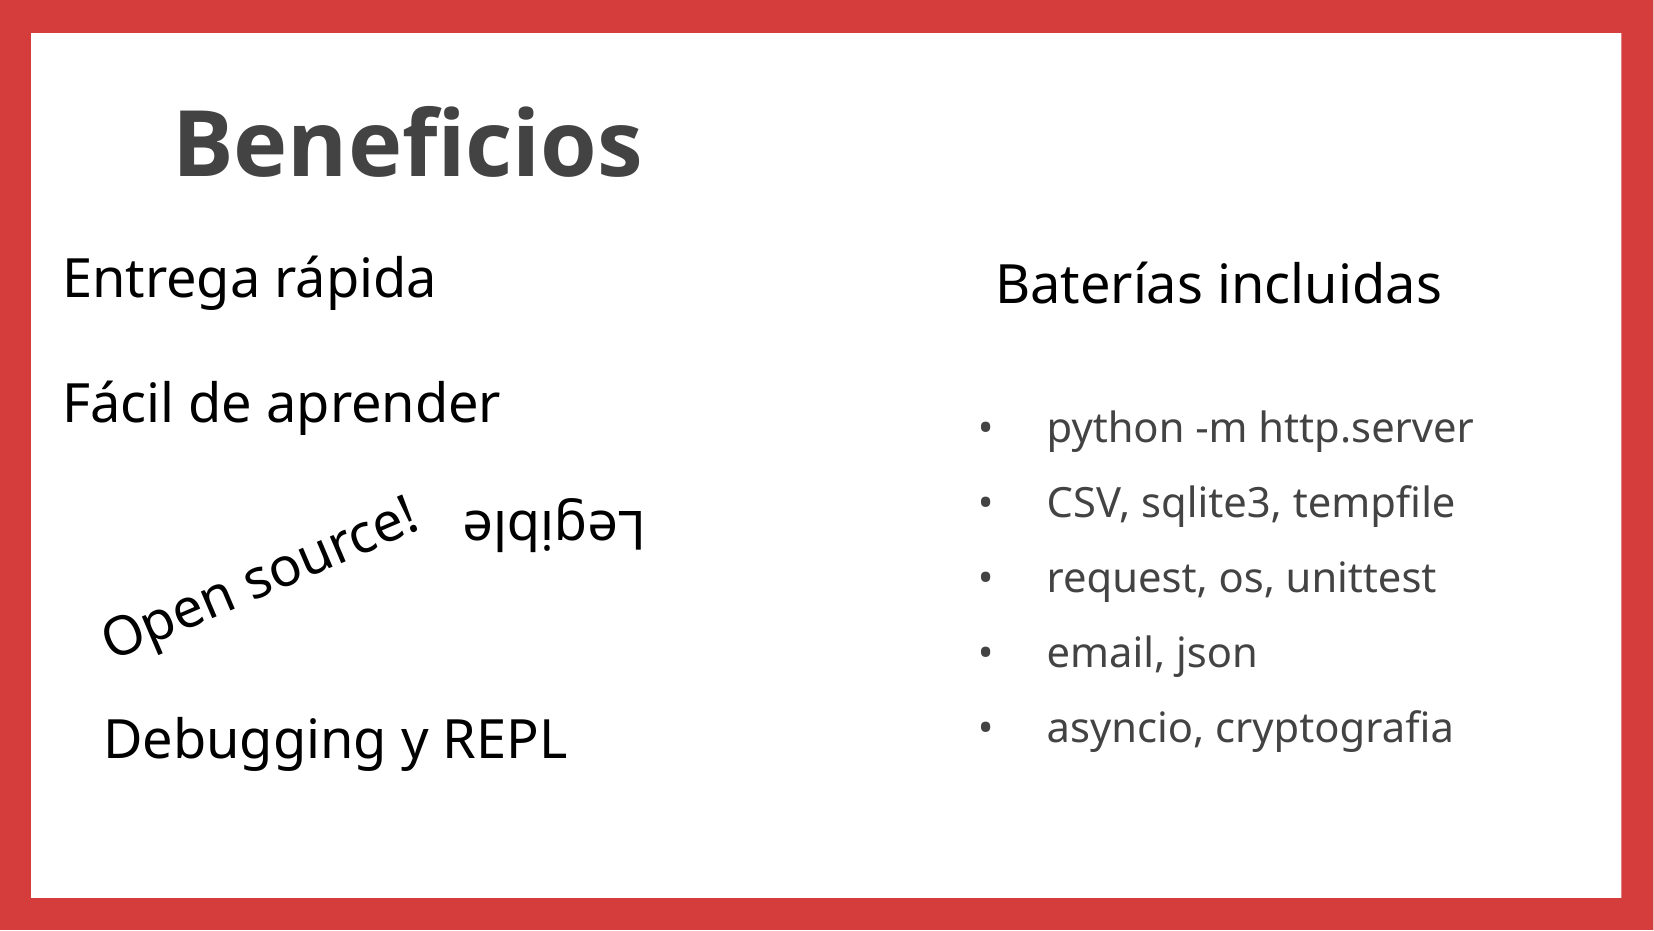

# Beneficios
Entrega rápida
Baterías incluidas
Fácil de aprender
python -m http.server
CSV, sqlite3, tempfile
request, os, unittest
email, json
asyncio, cryptografia
Legible
Open source!
Debugging y REPL